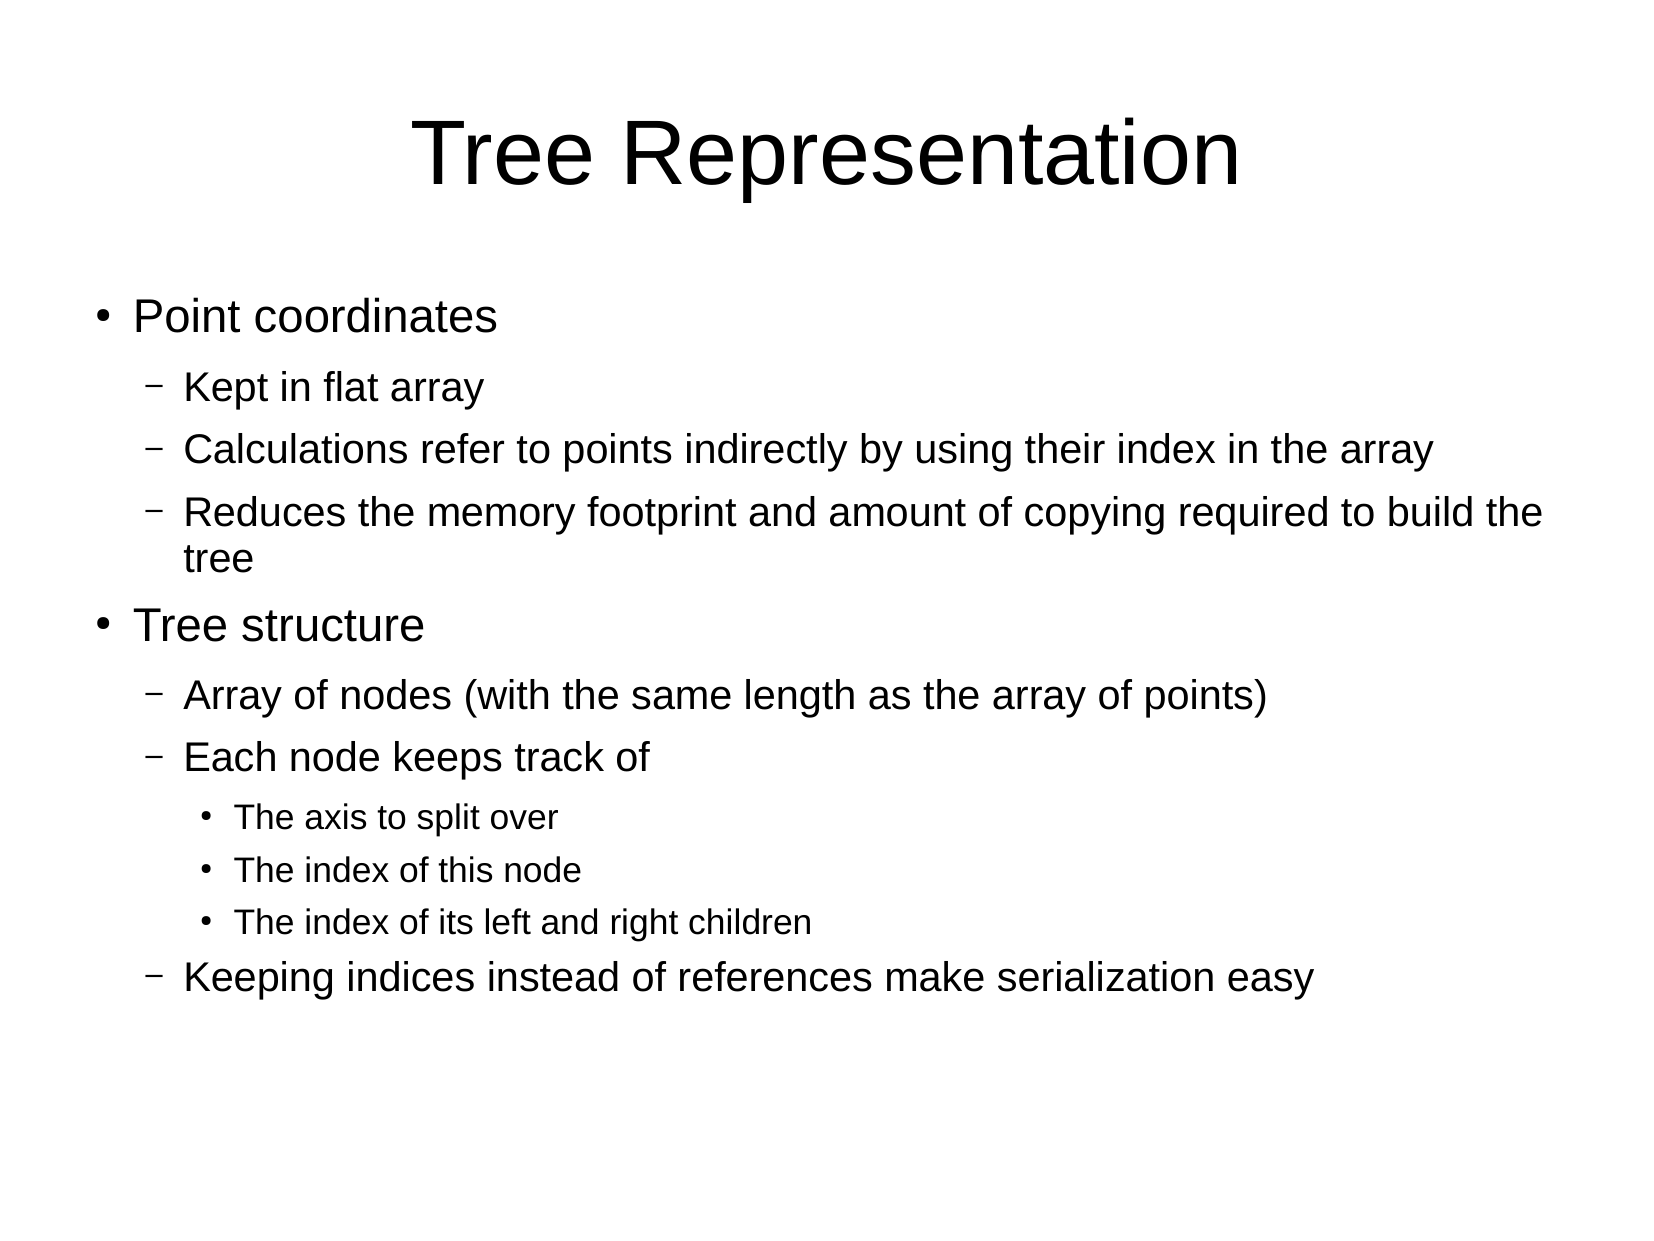

# Tree Representation
Point coordinates
Kept in flat array
Calculations refer to points indirectly by using their index in the array
Reduces the memory footprint and amount of copying required to build the tree
Tree structure
Array of nodes (with the same length as the array of points)
Each node keeps track of
The axis to split over
The index of this node
The index of its left and right children
Keeping indices instead of references make serialization easy